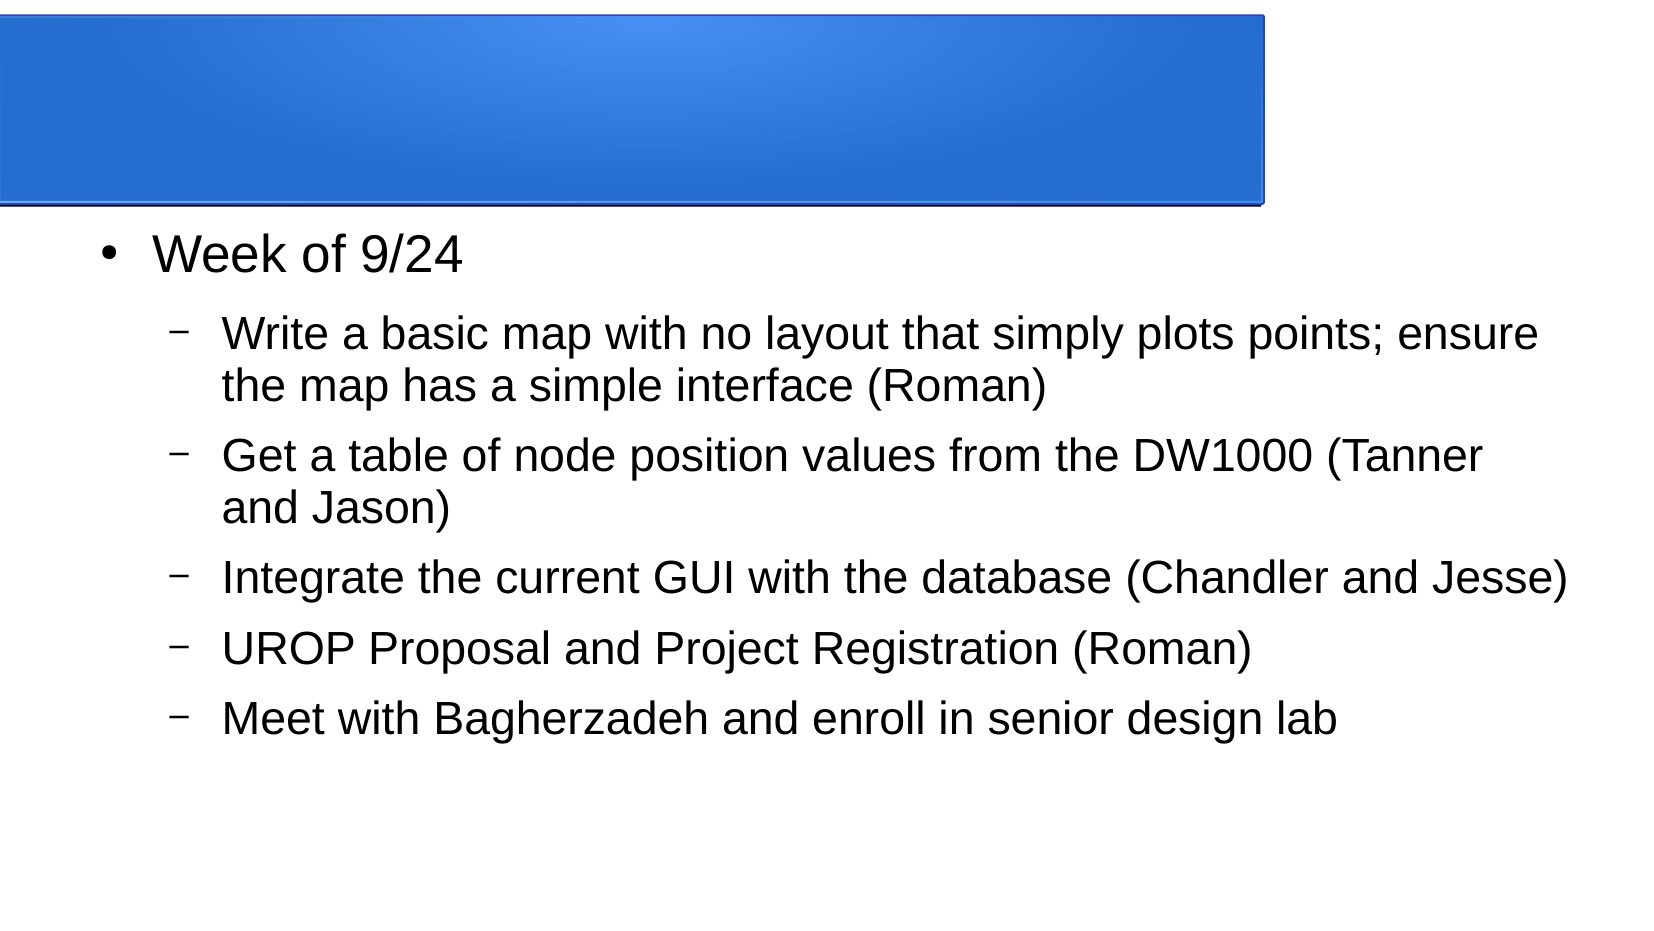

# Week of 9/24
Write a basic map with no layout that simply plots points; ensure the map has a simple interface (Roman)
Get a table of node position values from the DW1000 (Tanner and Jason)
Integrate the current GUI with the database (Chandler and Jesse)
UROP Proposal and Project Registration (Roman)
Meet with Bagherzadeh and enroll in senior design lab